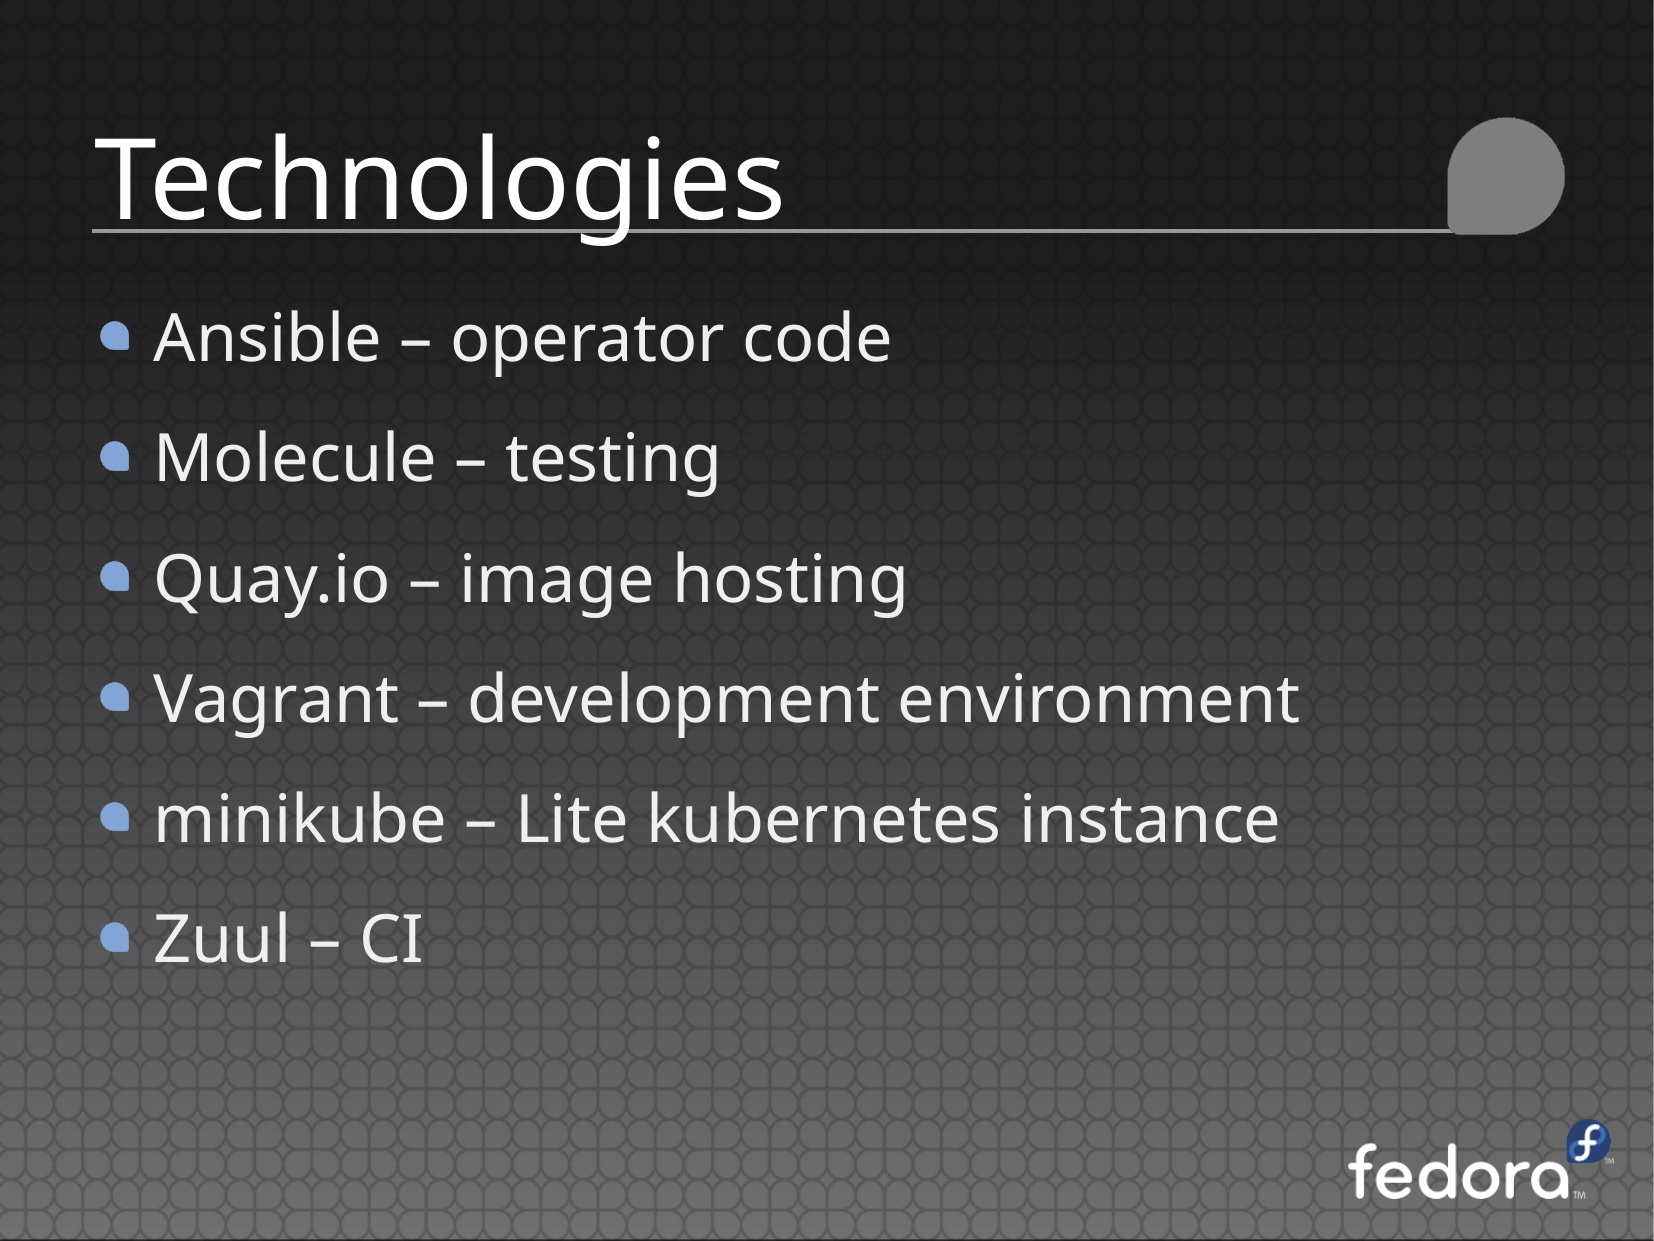

Technologies
# Ansible – operator code
Molecule – testing
Quay.io – image hosting
Vagrant – development environment
minikube – Lite kubernetes instance
Zuul – CI